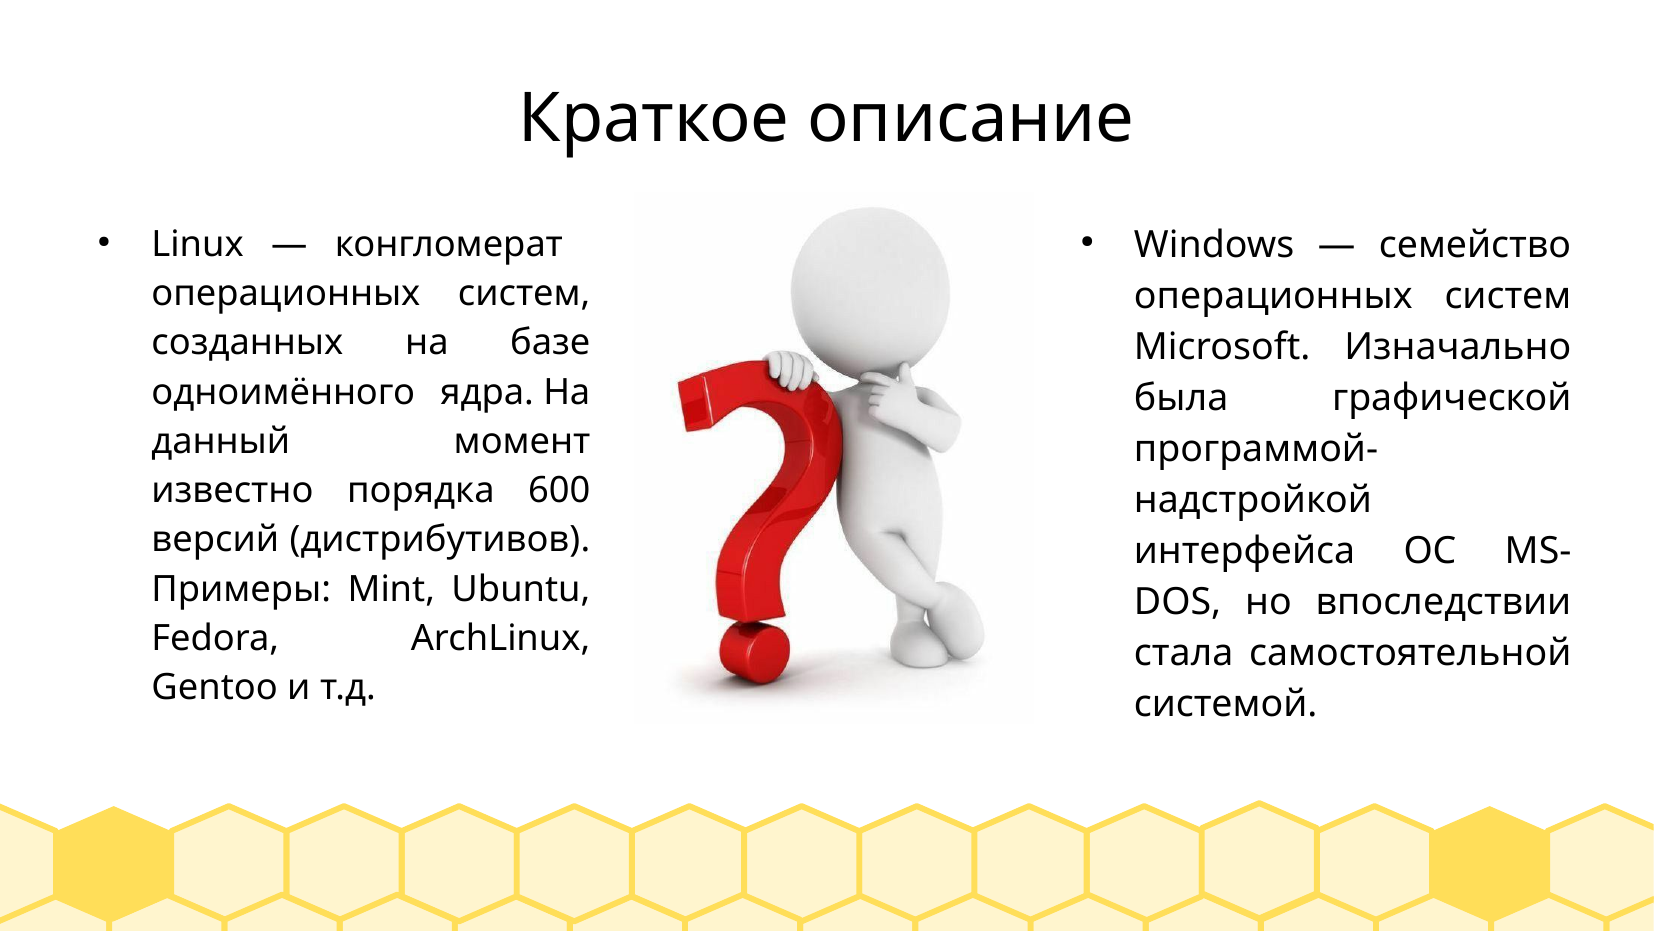

# Краткое описание
Linux — конгломерат операционных систем, созданных на базе одноимённого ядра. На данный момент известно порядка 600 версий (дистрибутивов). Примеры: Mint, Ubuntu, Fedora, ArchLinux, Gentoo и т.д.
Windows — семейство операционных систем Microsoft. Изначально была графической программой-надстройкой интерфейса ОС MS-DOS, но впоследствии стала самостоятельной системой.